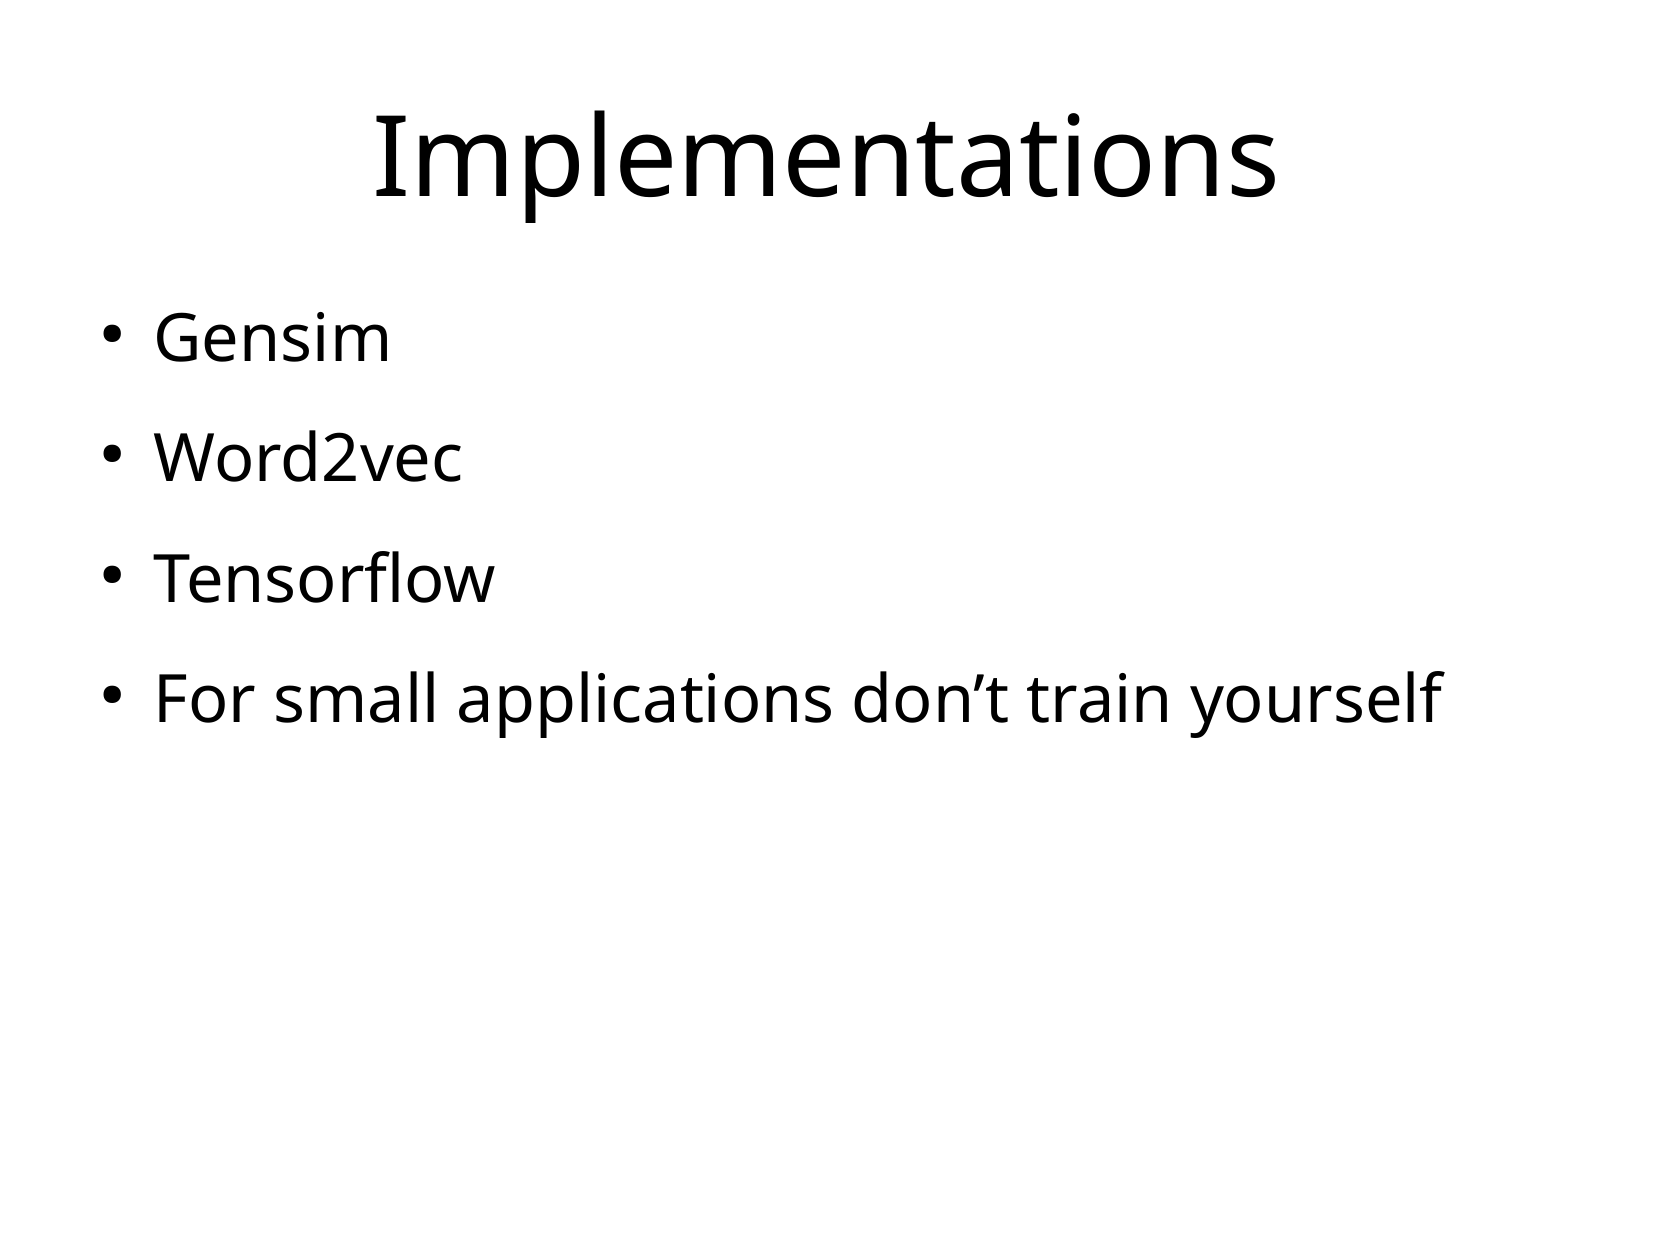

# Implementations
Gensim
Word2vec
Tensorflow
For small applications don’t train yourself